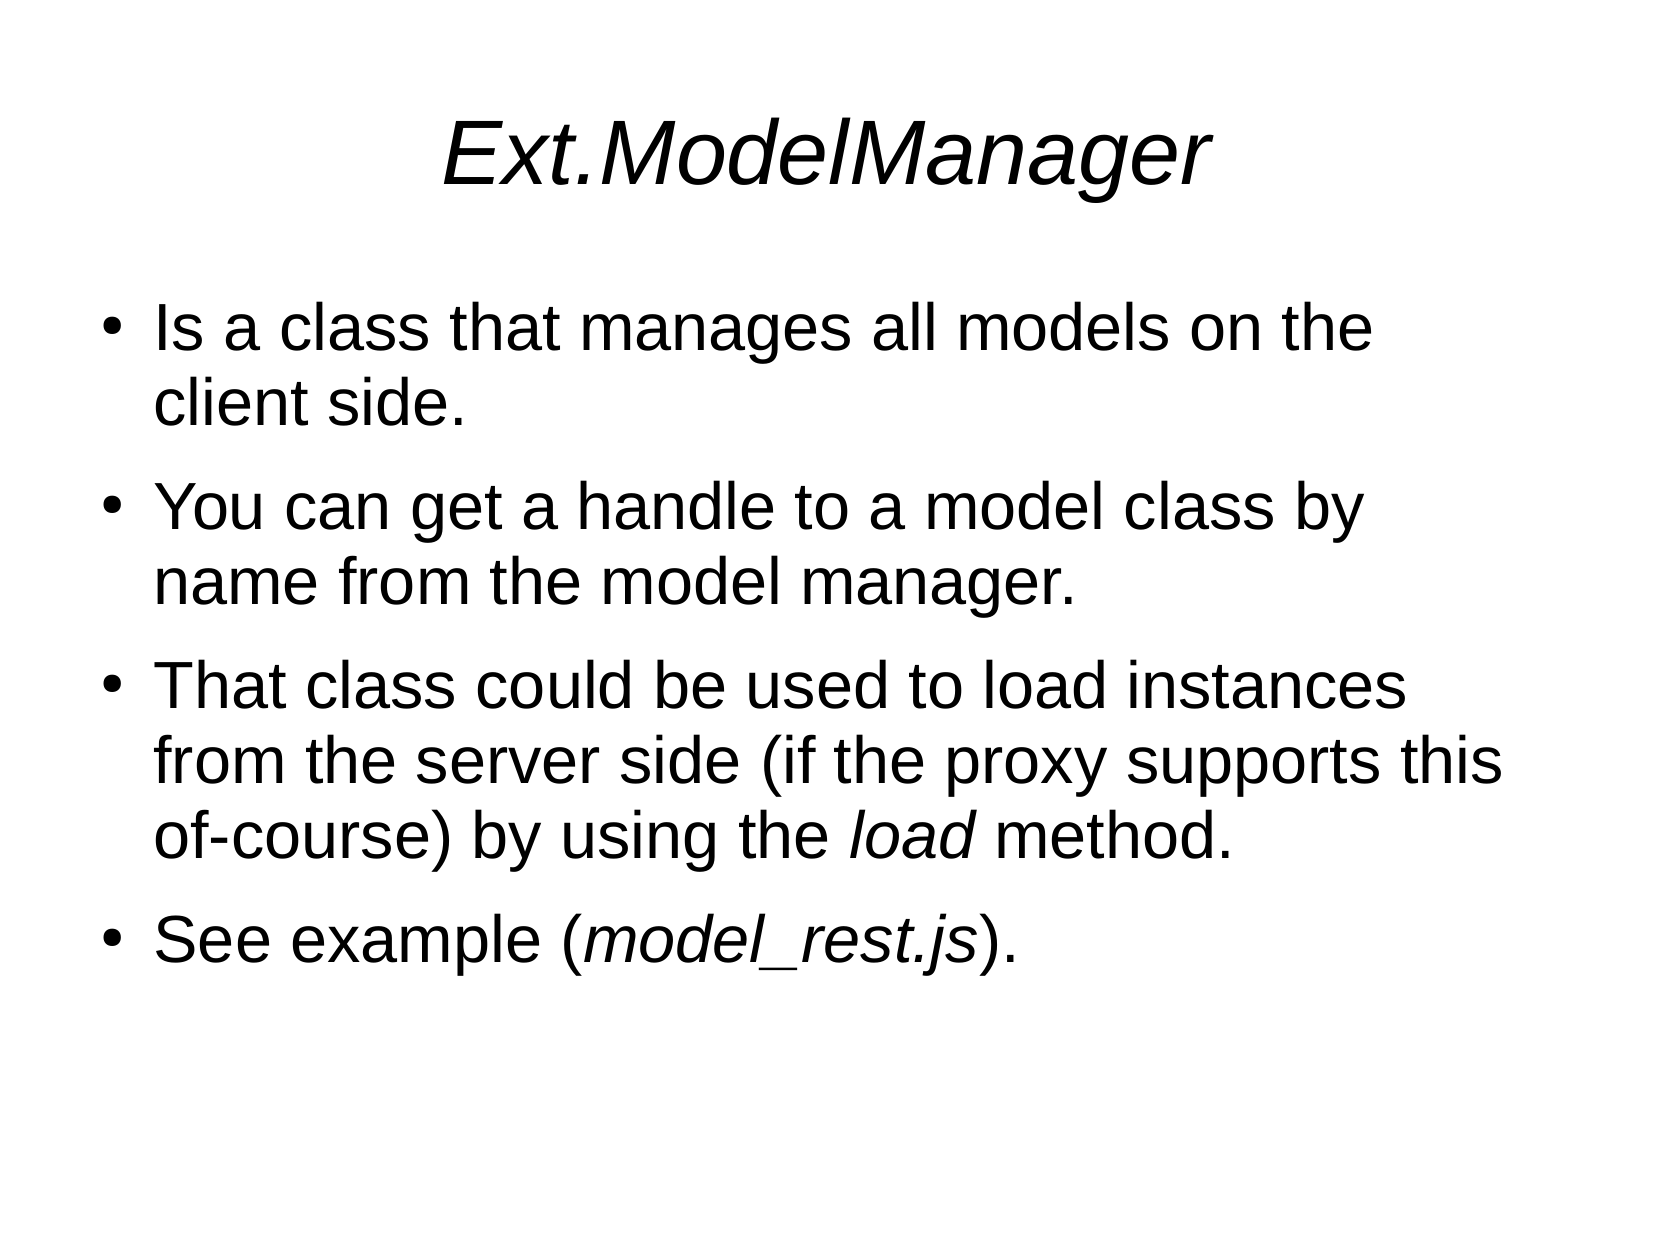

# Ext.ModelManager
Is a class that manages all models on the client side.
You can get a handle to a model class by name from the model manager.
That class could be used to load instances from the server side (if the proxy supports this of-course) by using the load method.
See example (model_rest.js).